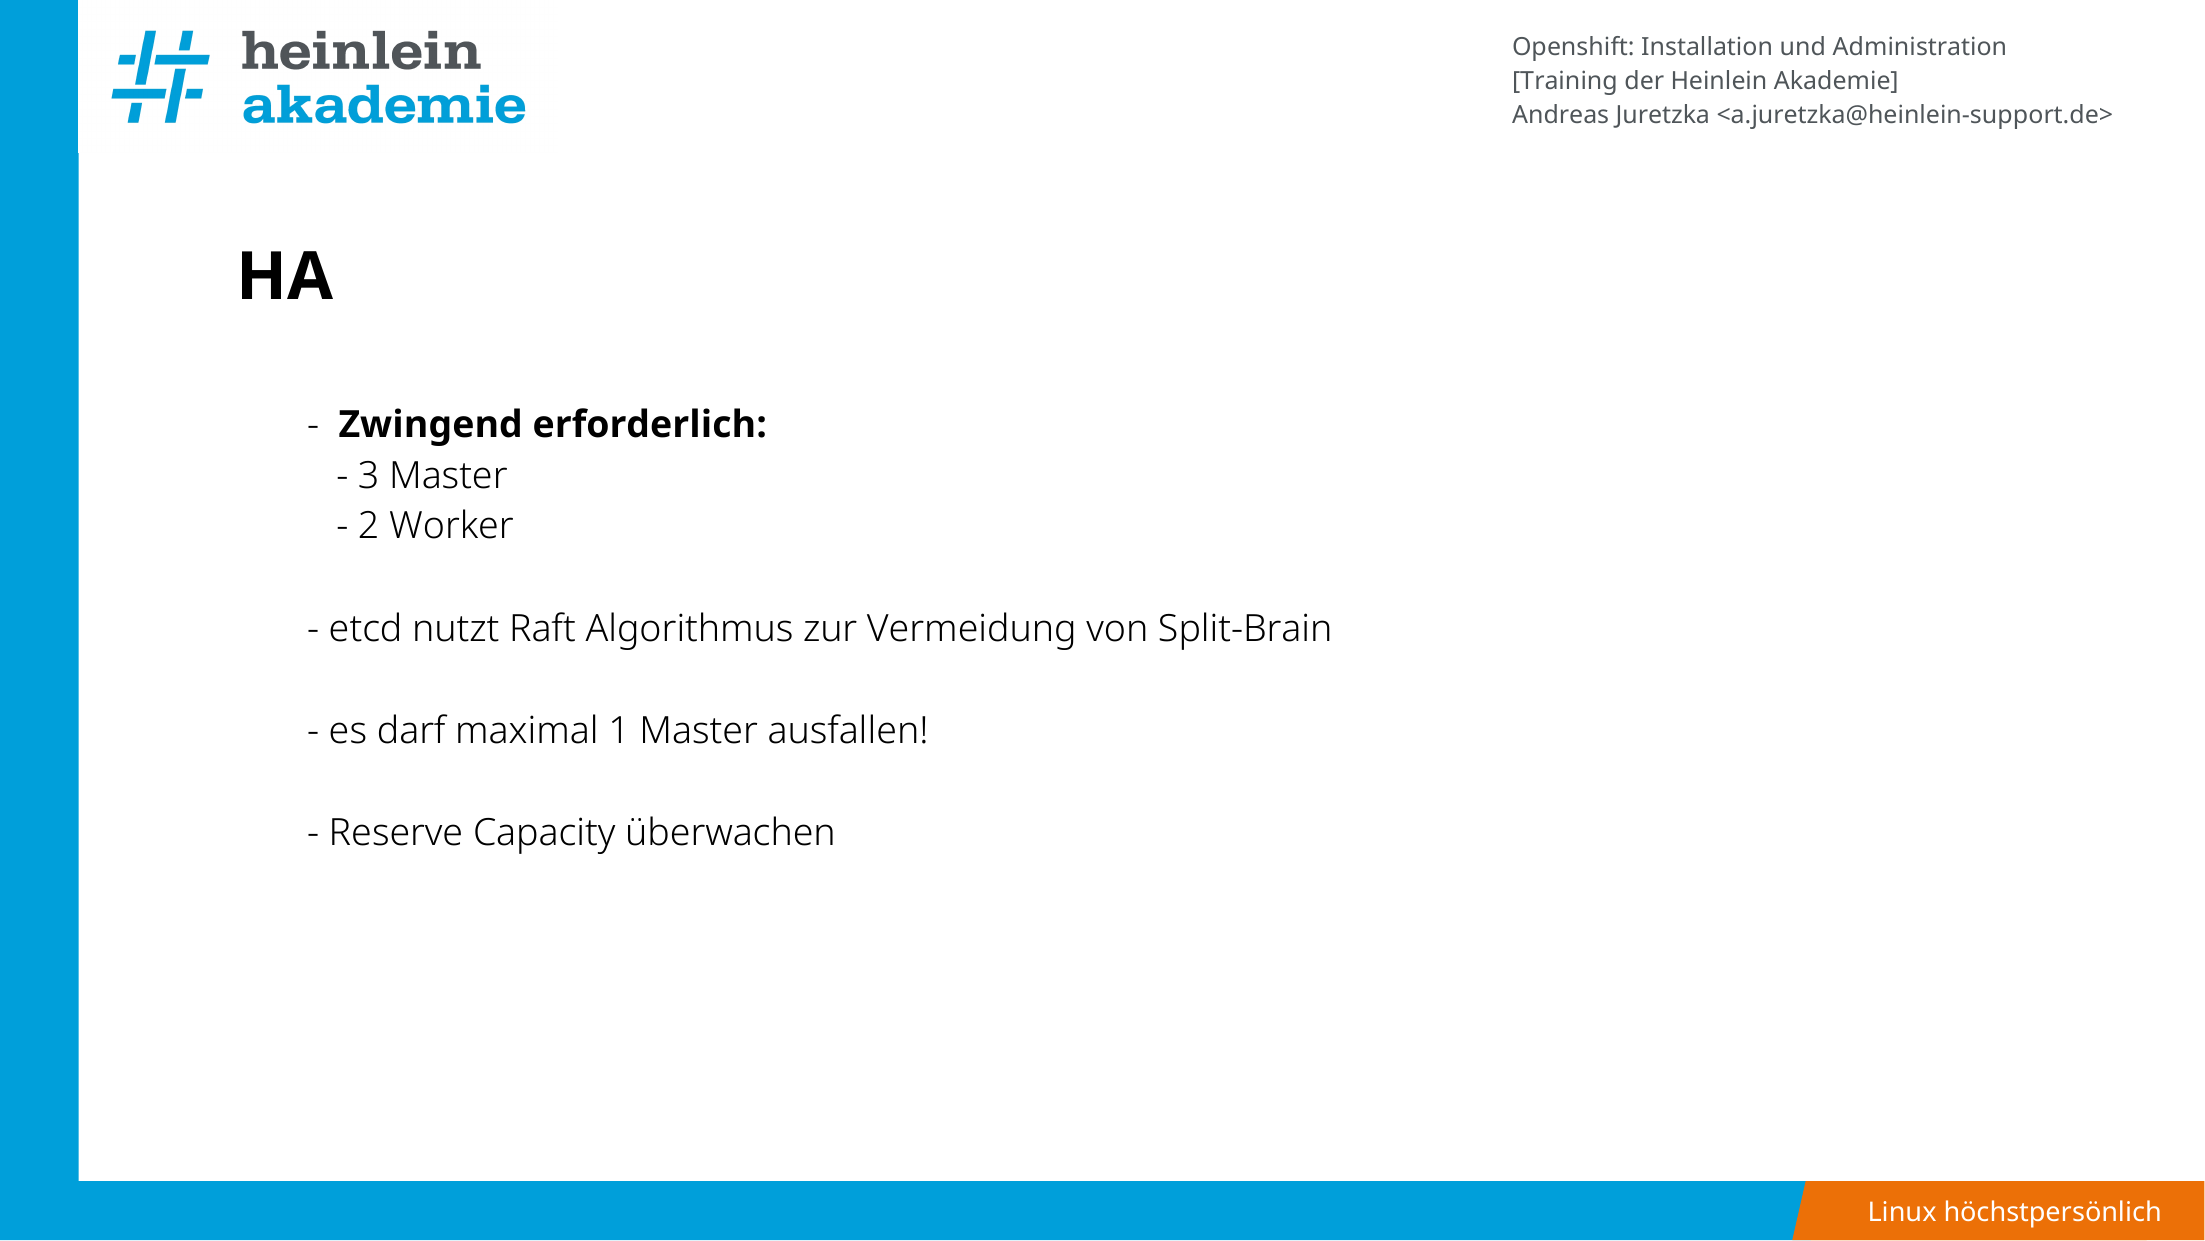

# HA
- Zwingend erforderlich:
 - 3 Master
 - 2 Worker
- etcd nutzt Raft Algorithmus zur Vermeidung von Split-Brain
- es darf maximal 1 Master ausfallen!
- Reserve Capacity überwachen